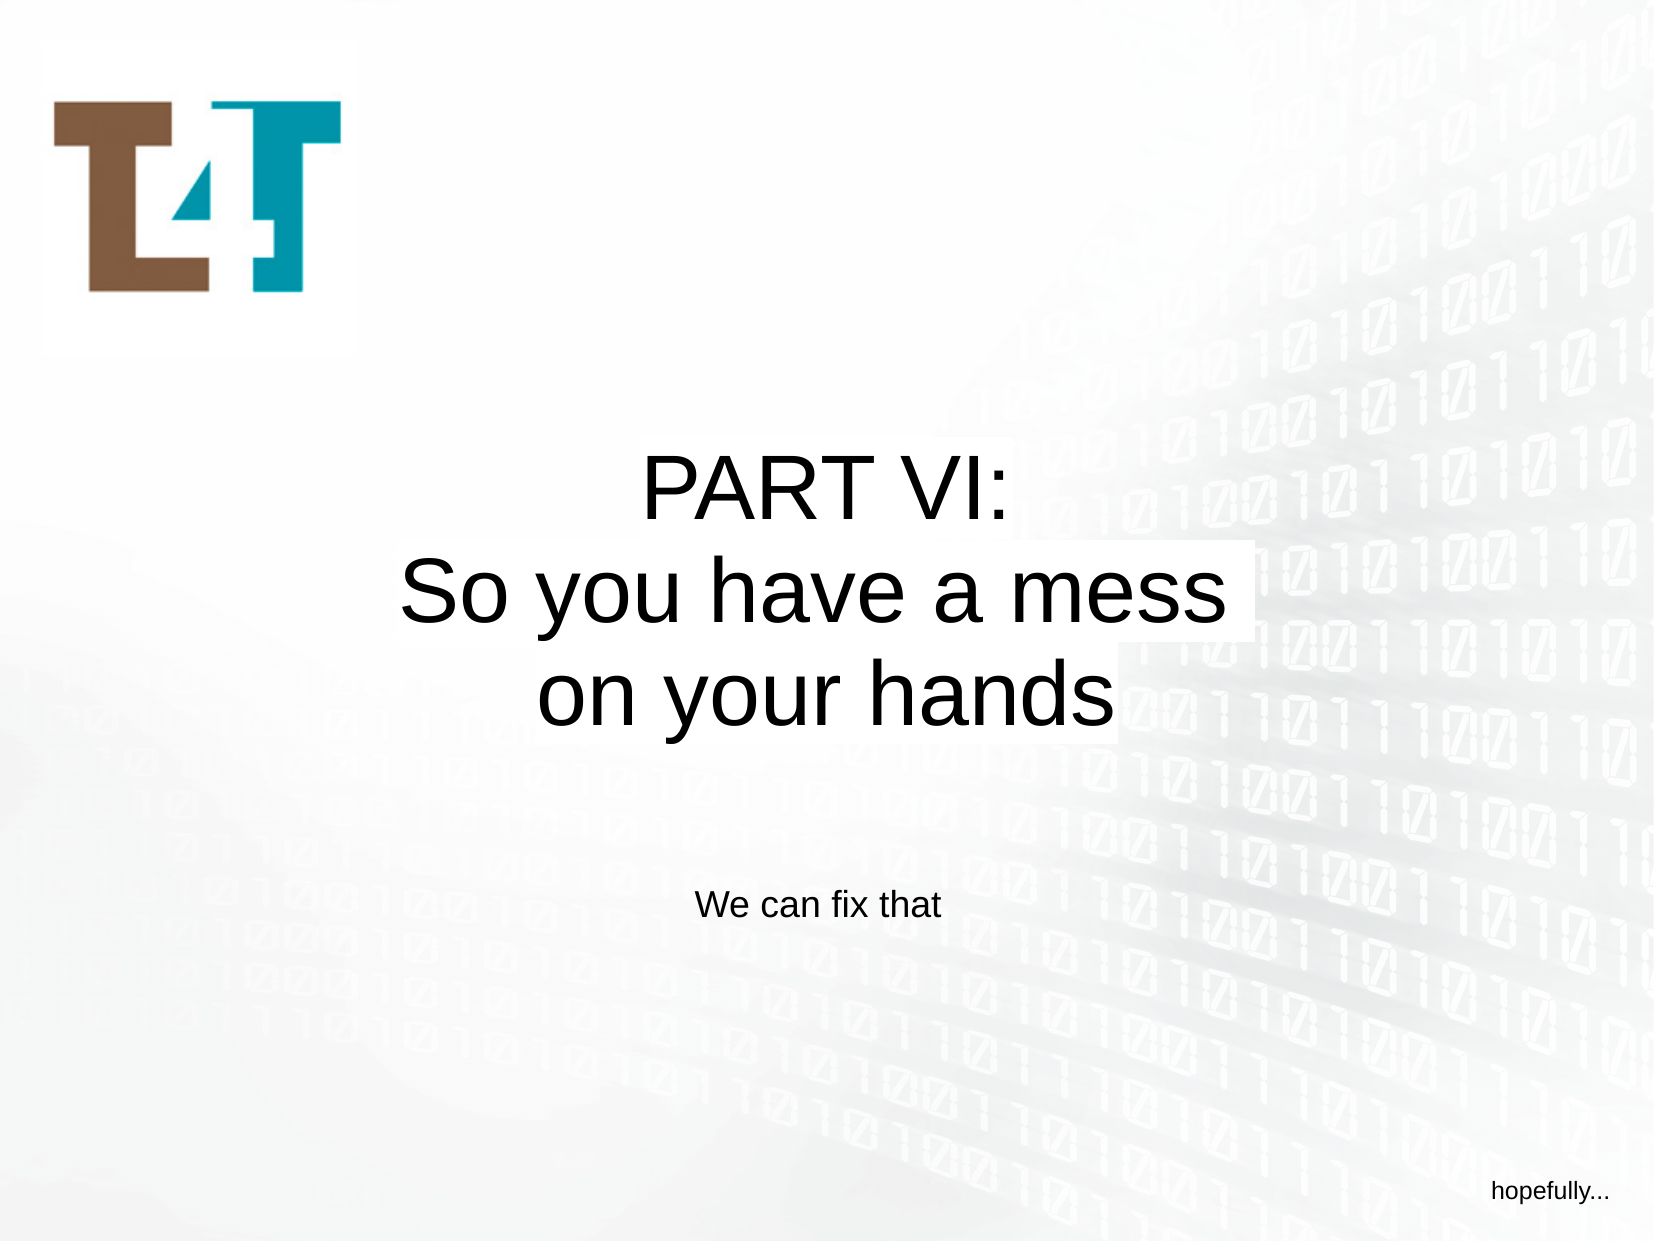

# PART VI: So you have a mess on your hands
We can fix that
hopefully...